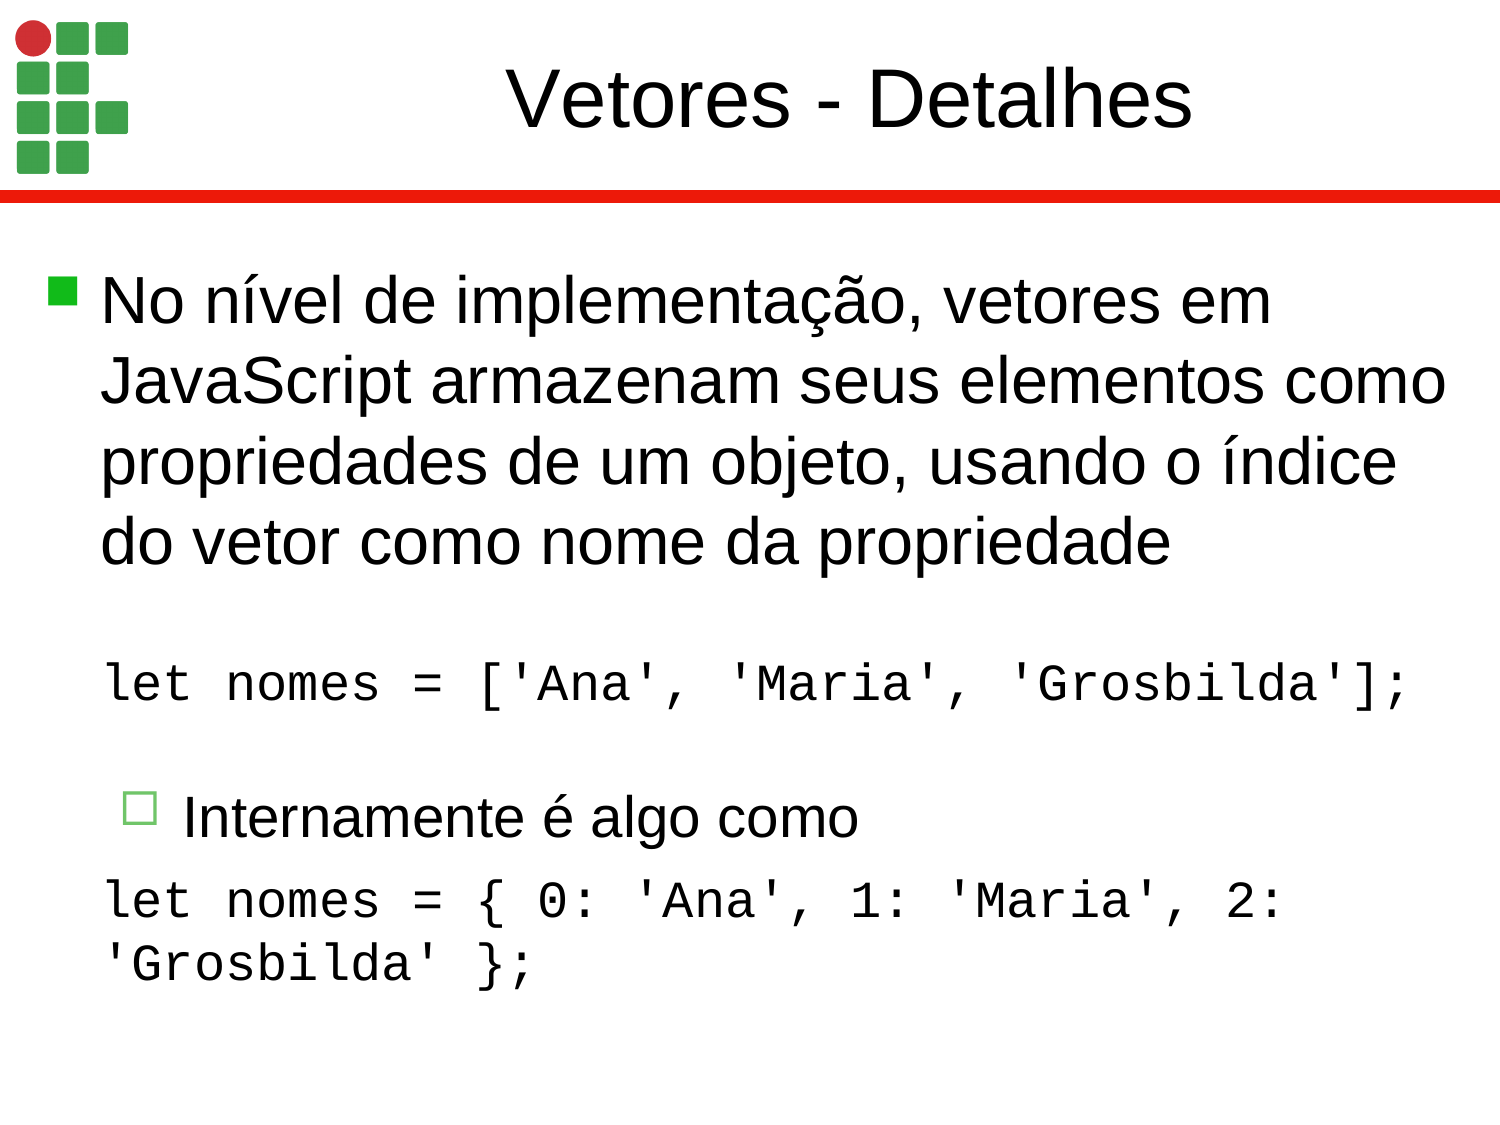

# Vetores - Detalhes
No nível de implementação, vetores em JavaScript armazenam seus elementos como propriedades de um objeto, usando o índice do vetor como nome da propriedade
let nomes = ['Ana', 'Maria', 'Grosbilda'];
 Internamente é algo como
let nomes = { 0: 'Ana', 1: 'Maria', 2: 'Grosbilda' };